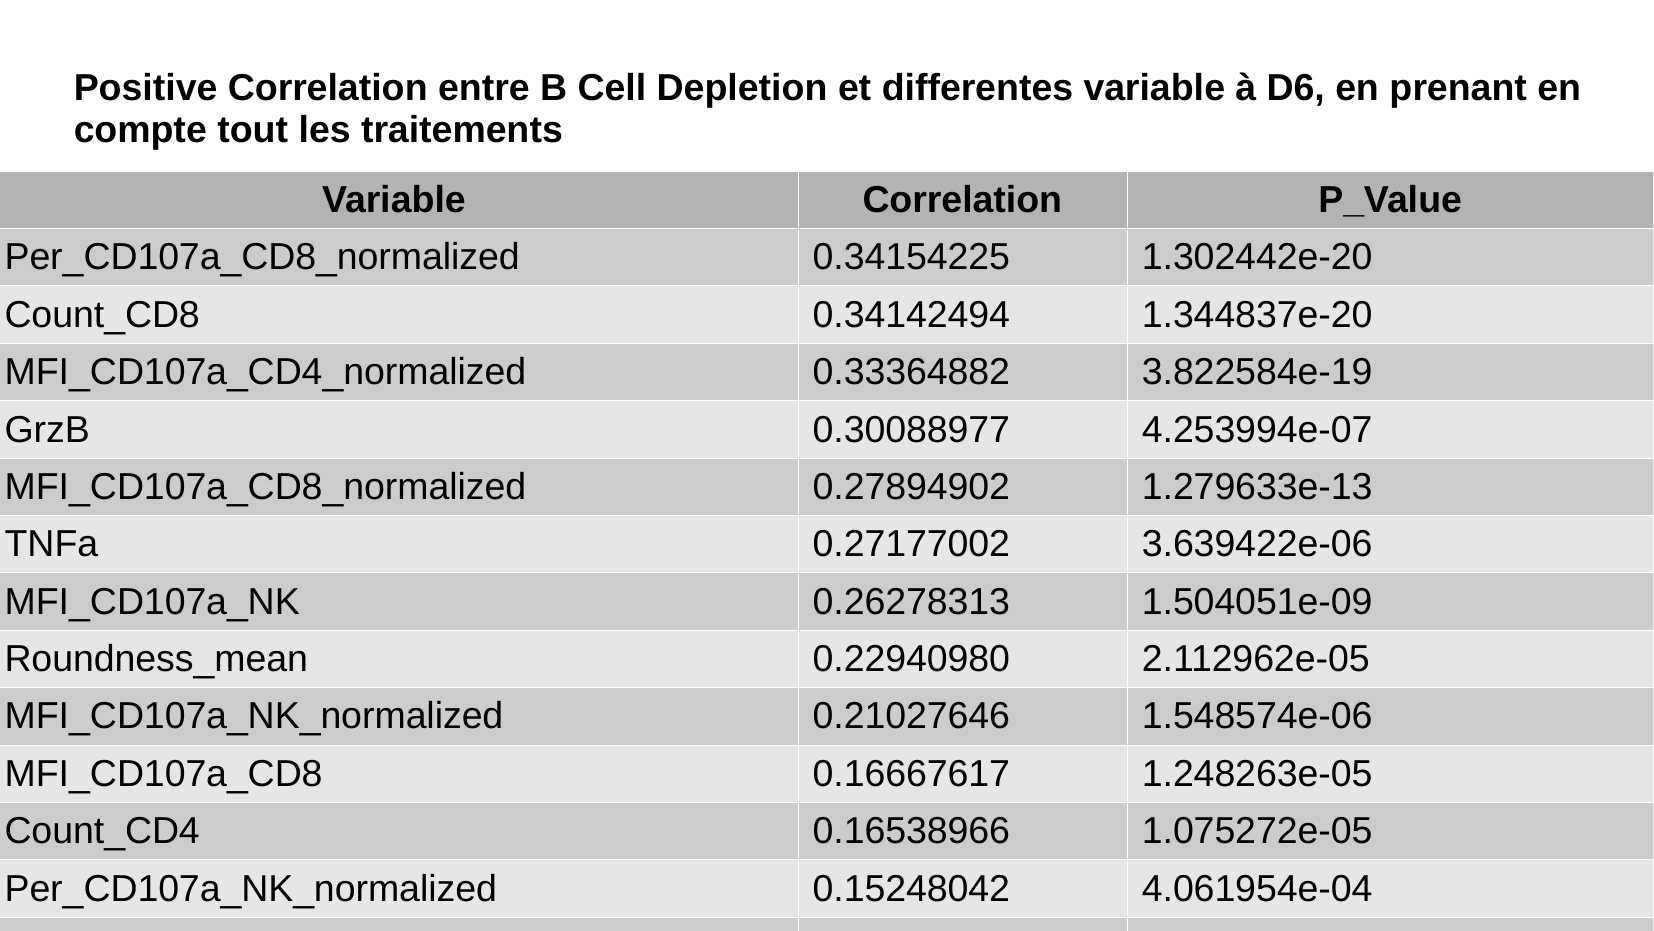

Positive Correlation entre B Cell Depletion et differentes variable à D6, en prenant en compte tout les traitements
| Variable | Correlation | P\_Value |
| --- | --- | --- |
| Per\_CD107a\_CD8\_normalized | 0.34154225 | 1.302442e-20 |
| Count\_CD8 | 0.34142494 | 1.344837e-20 |
| MFI\_CD107a\_CD4\_normalized | 0.33364882 | 3.822584e-19 |
| GrzB | 0.30088977 | 4.253994e-07 |
| MFI\_CD107a\_CD8\_normalized | 0.27894902 | 1.279633e-13 |
| TNFa | 0.27177002 | 3.639422e-06 |
| MFI\_CD107a\_NK | 0.26278313 | 1.504051e-09 |
| Roundness\_mean | 0.22940980 | 2.112962e-05 |
| MFI\_CD107a\_NK\_normalized | 0.21027646 | 1.548574e-06 |
| MFI\_CD107a\_CD8 | 0.16667617 | 1.248263e-05 |
| Count\_CD4 | 0.16538966 | 1.075272e-05 |
| Per\_CD107a\_NK\_normalized | 0.15248042 | 4.061954e-04 |
| Count\_NK | 0.12904600 | 1.509099e-03 |
| MFI\_CD107a\_CD4 | 0.06121268 | 1.107591e-01 |